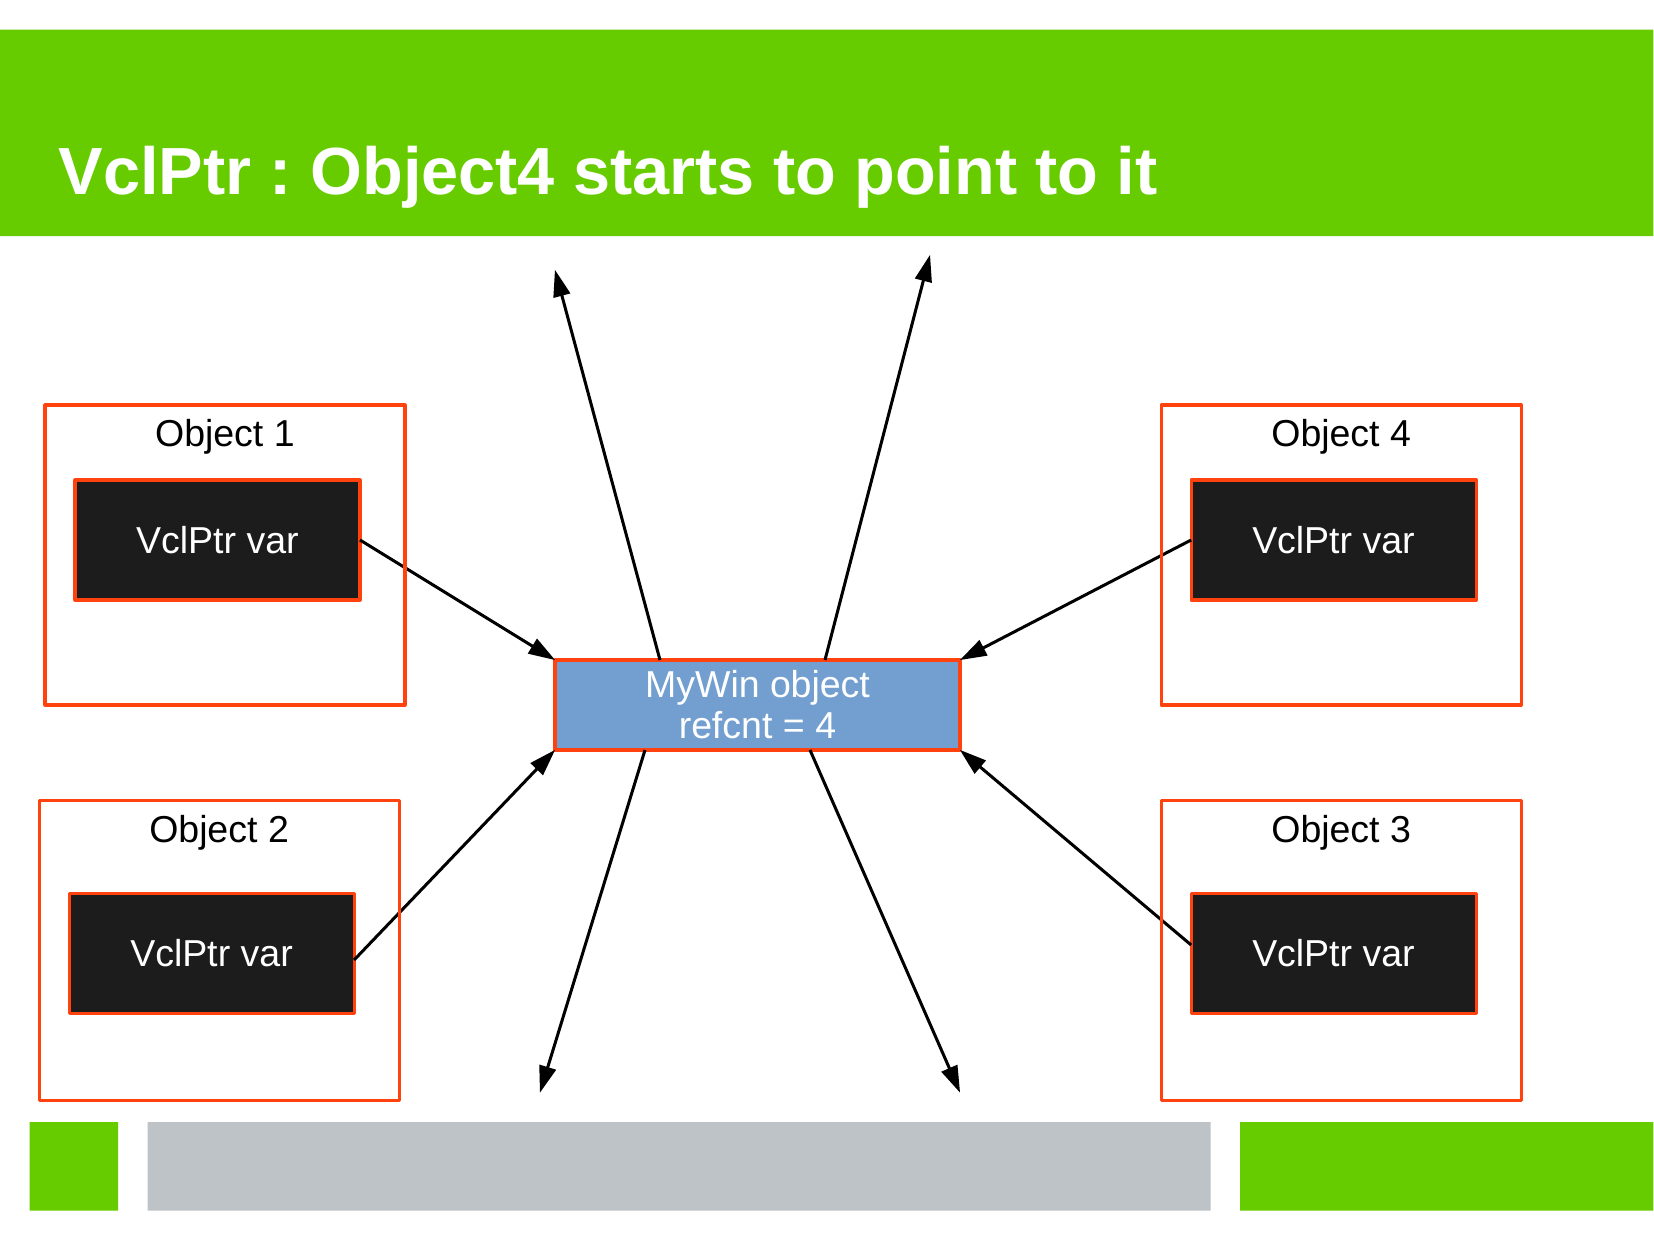

# VclPtr : Object4 starts to point to it
Object 1
Object 4
VclPtr var
VclPtr var
MyWin object
refcnt = 4
Object 2
Object 3
VclPtr var
VclPtr var